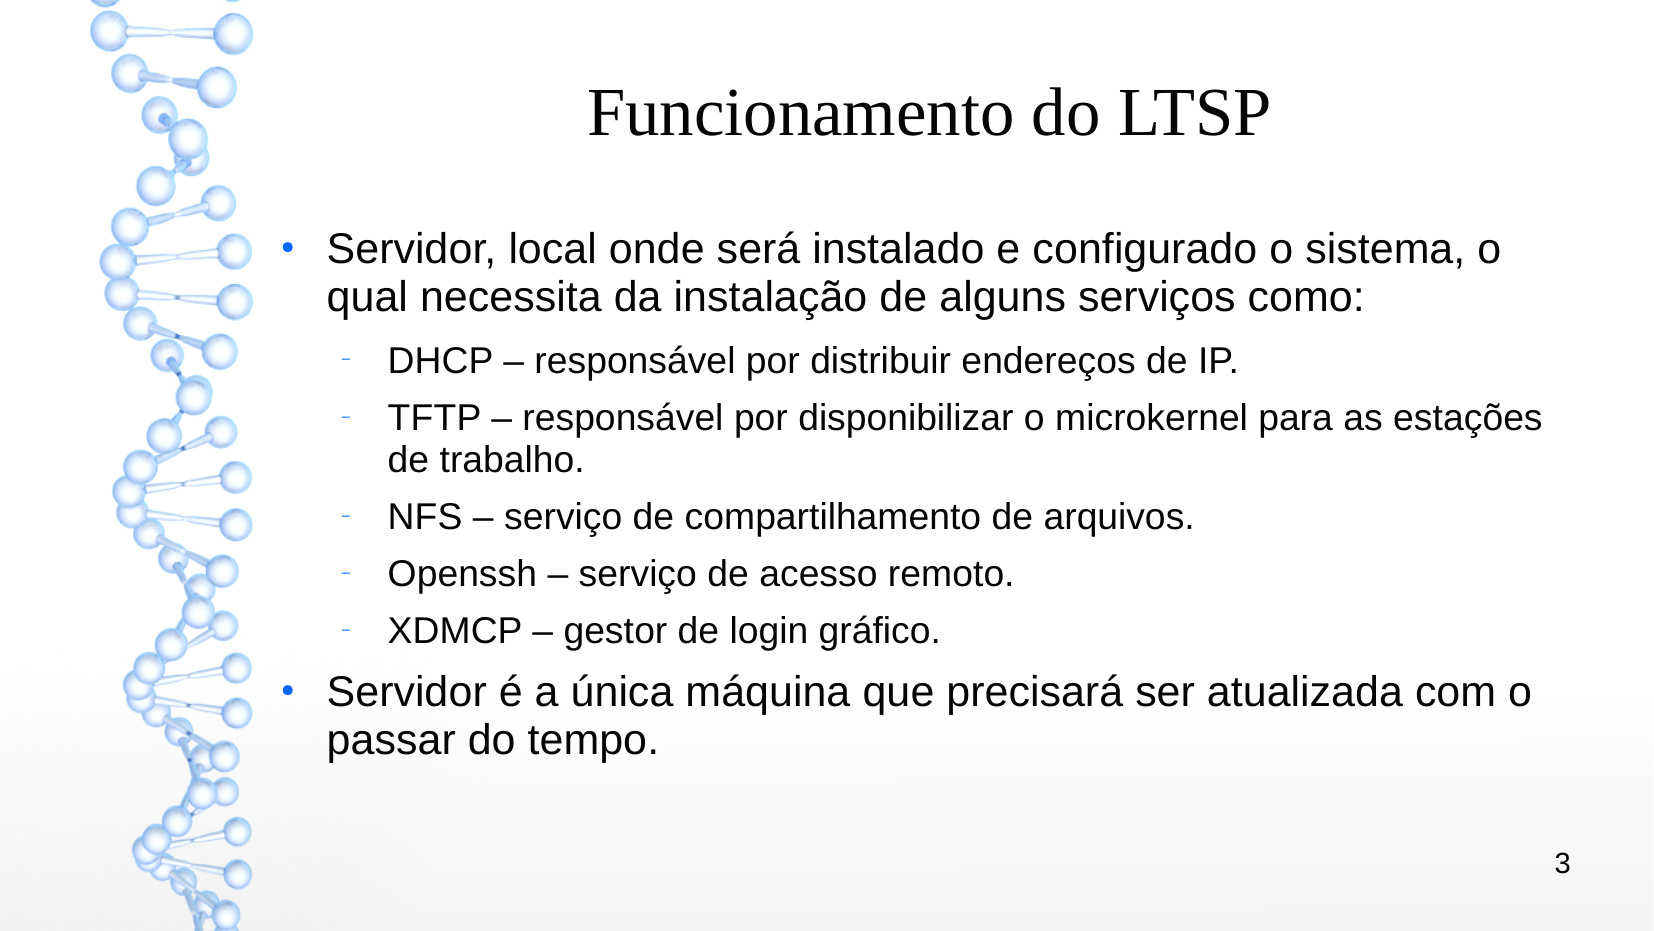

# Funcionamento do LTSP
Servidor, local onde será instalado e configurado o sistema, o qual necessita da instalação de alguns serviços como:
DHCP – responsável por distribuir endereços de IP.
TFTP – responsável por disponibilizar o microkernel para as estações de trabalho.
NFS – serviço de compartilhamento de arquivos.
Openssh – serviço de acesso remoto.
XDMCP – gestor de login gráfico.
Servidor é a única máquina que precisará ser atualizada com o passar do tempo.
3